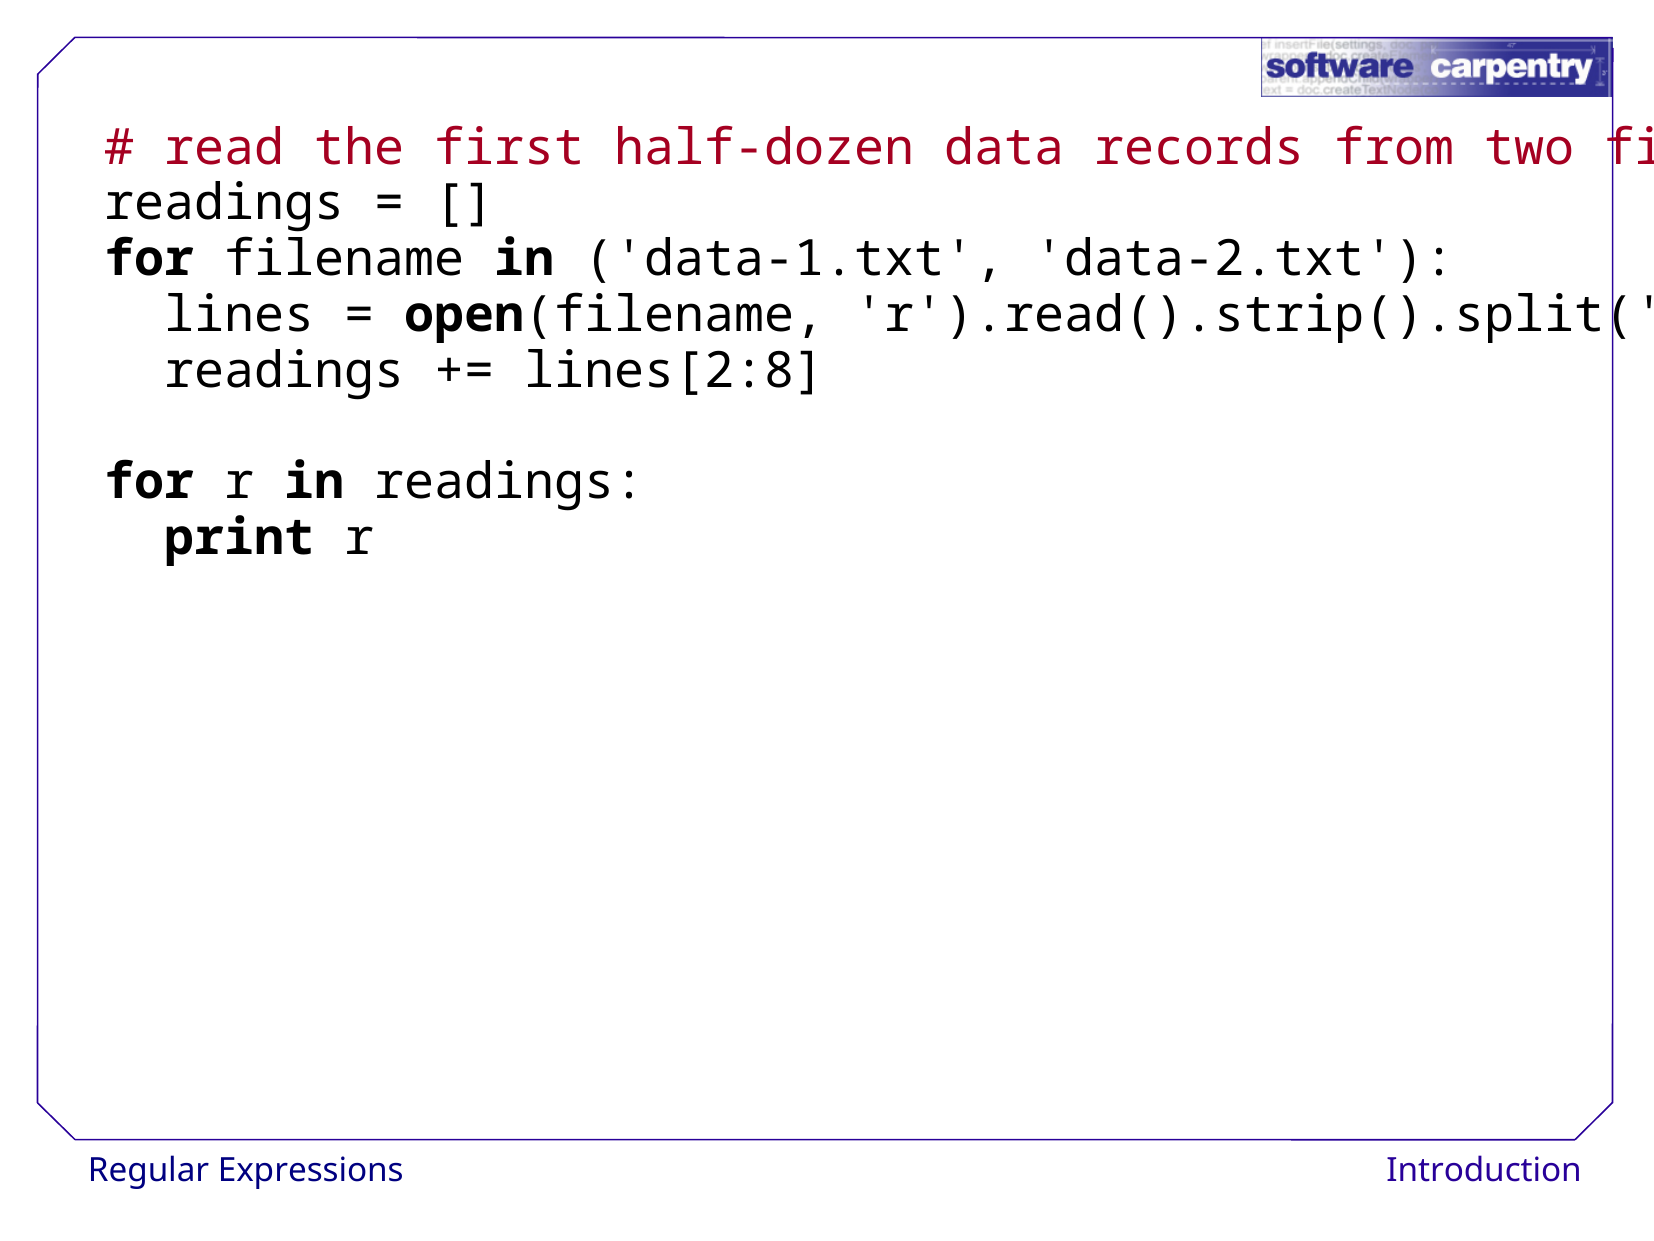

# read the first half-dozen data records from two files
readings = []
for filename in ('data-1.txt', 'data-2.txt'):
 lines = open(filename, 'r').read().strip().split('\n')
 readings += lines[2:8]
for r in readings:
 print r